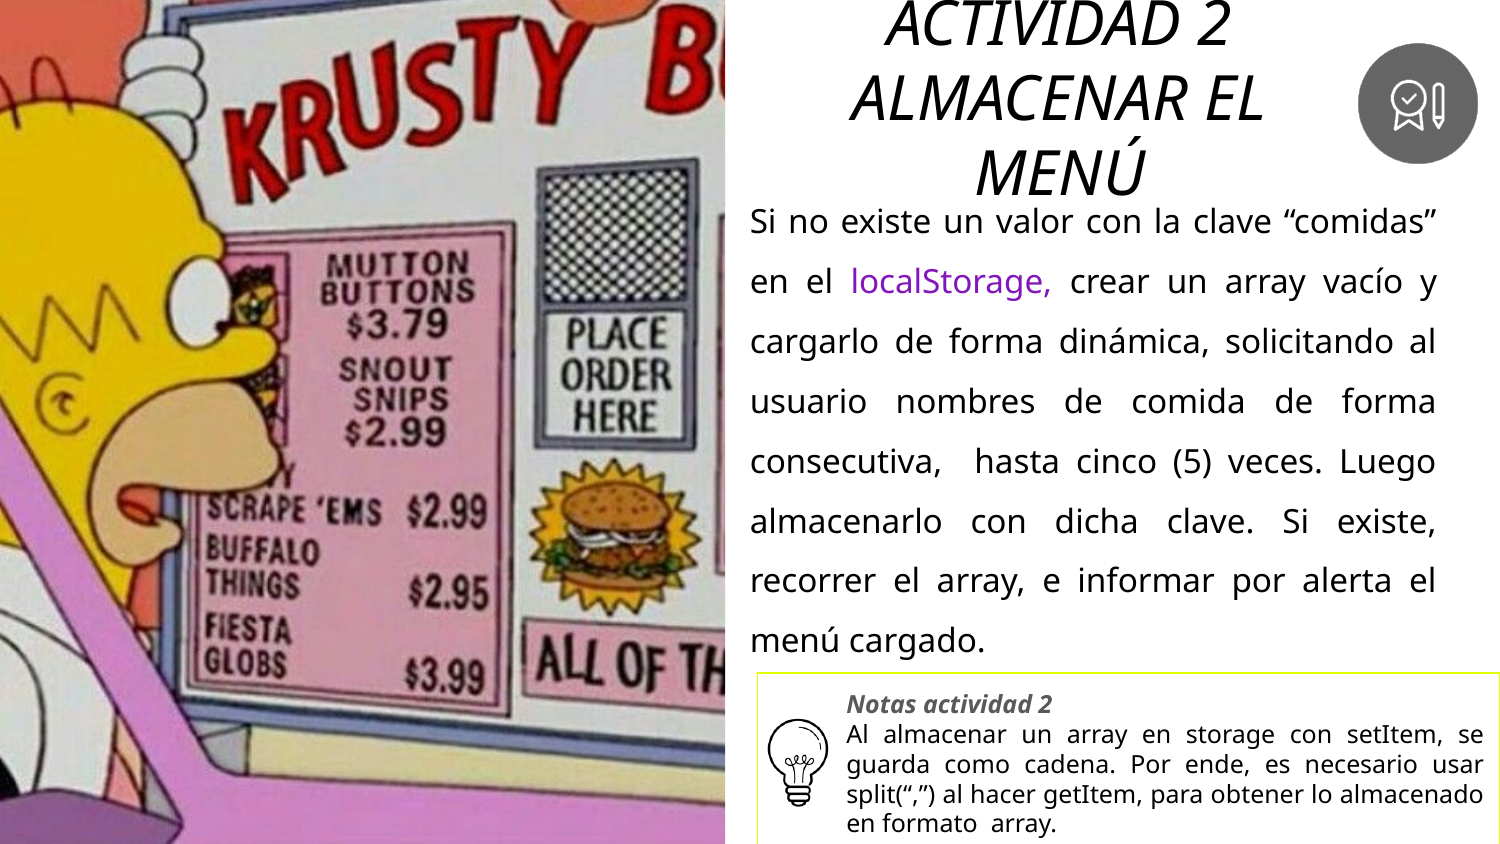

ACTIVIDAD 2
ALMACENAR EL MENÚ
Si no existe un valor con la clave “comidas” en el localStorage, crear un array vacío y cargarlo de forma dinámica, solicitando al usuario nombres de comida de forma consecutiva, hasta cinco (5) veces. Luego almacenarlo con dicha clave. Si existe, recorrer el array, e informar por alerta el menú cargado.
Notas actividad 2
Al almacenar un array en storage con setItem, se guarda como cadena. Por ende, es necesario usar split(“,”) al hacer getItem, para obtener lo almacenado en formato array.